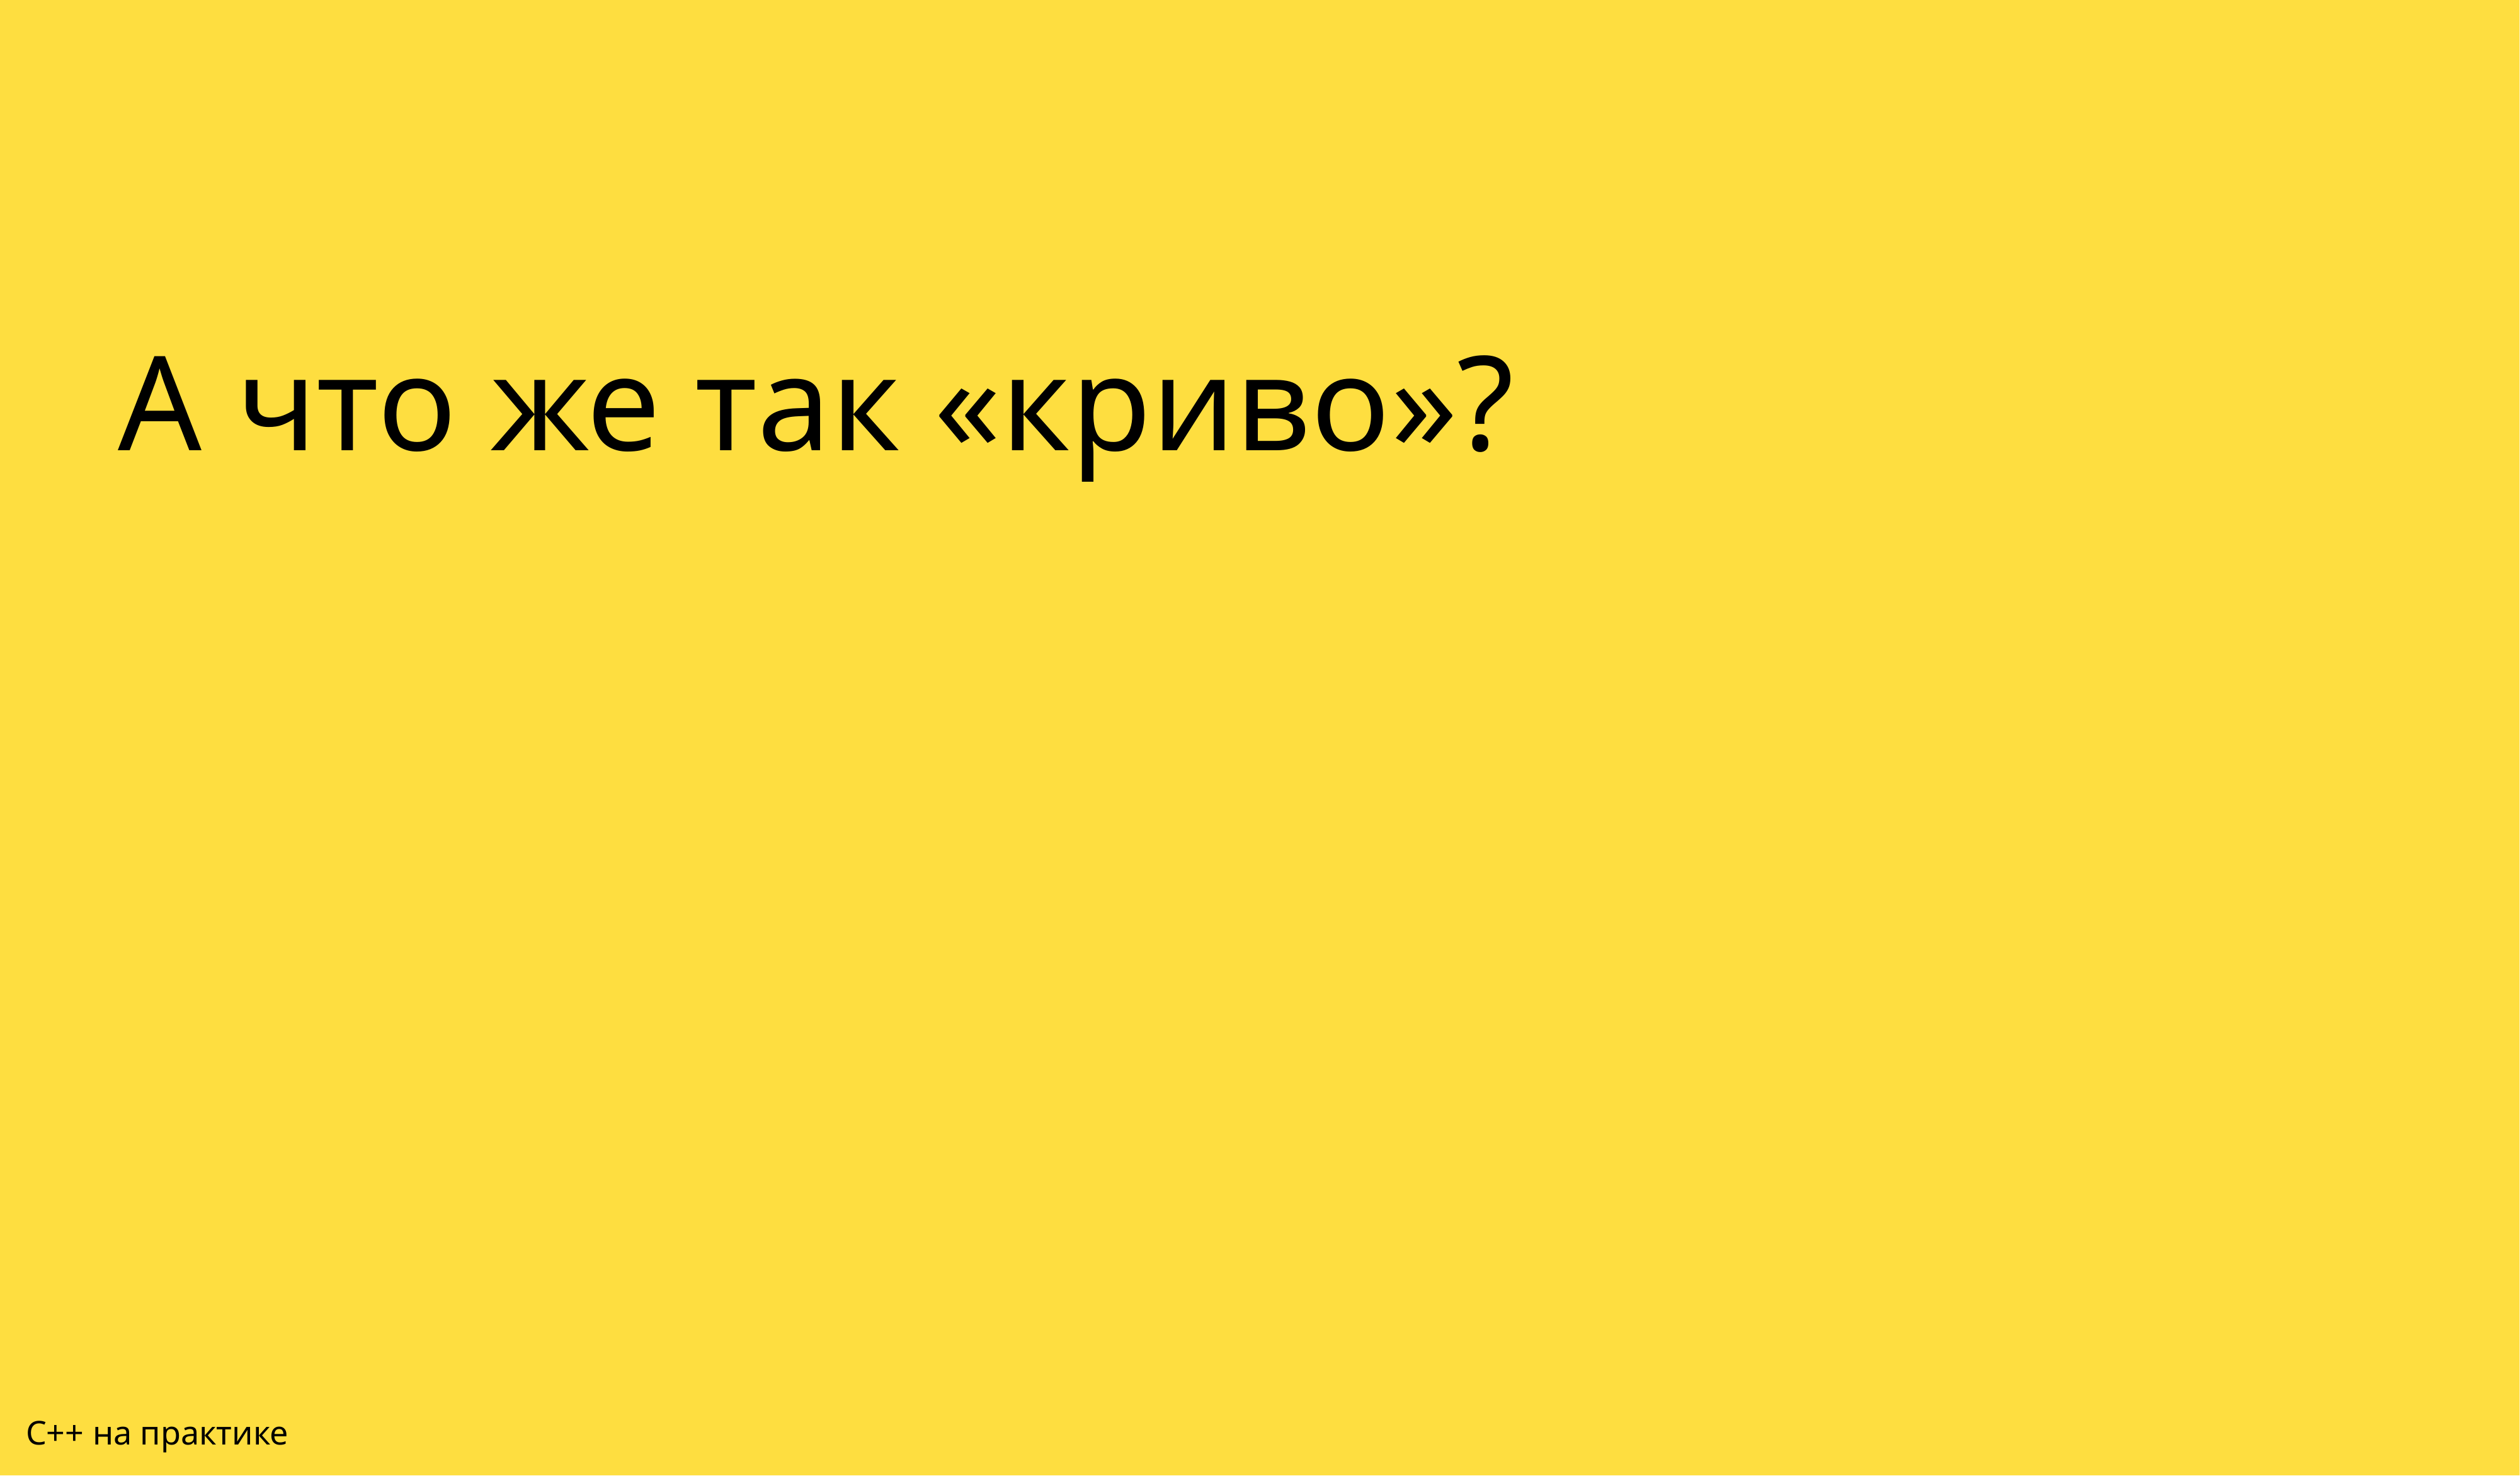

# А что же так «криво»?
C++ на практике